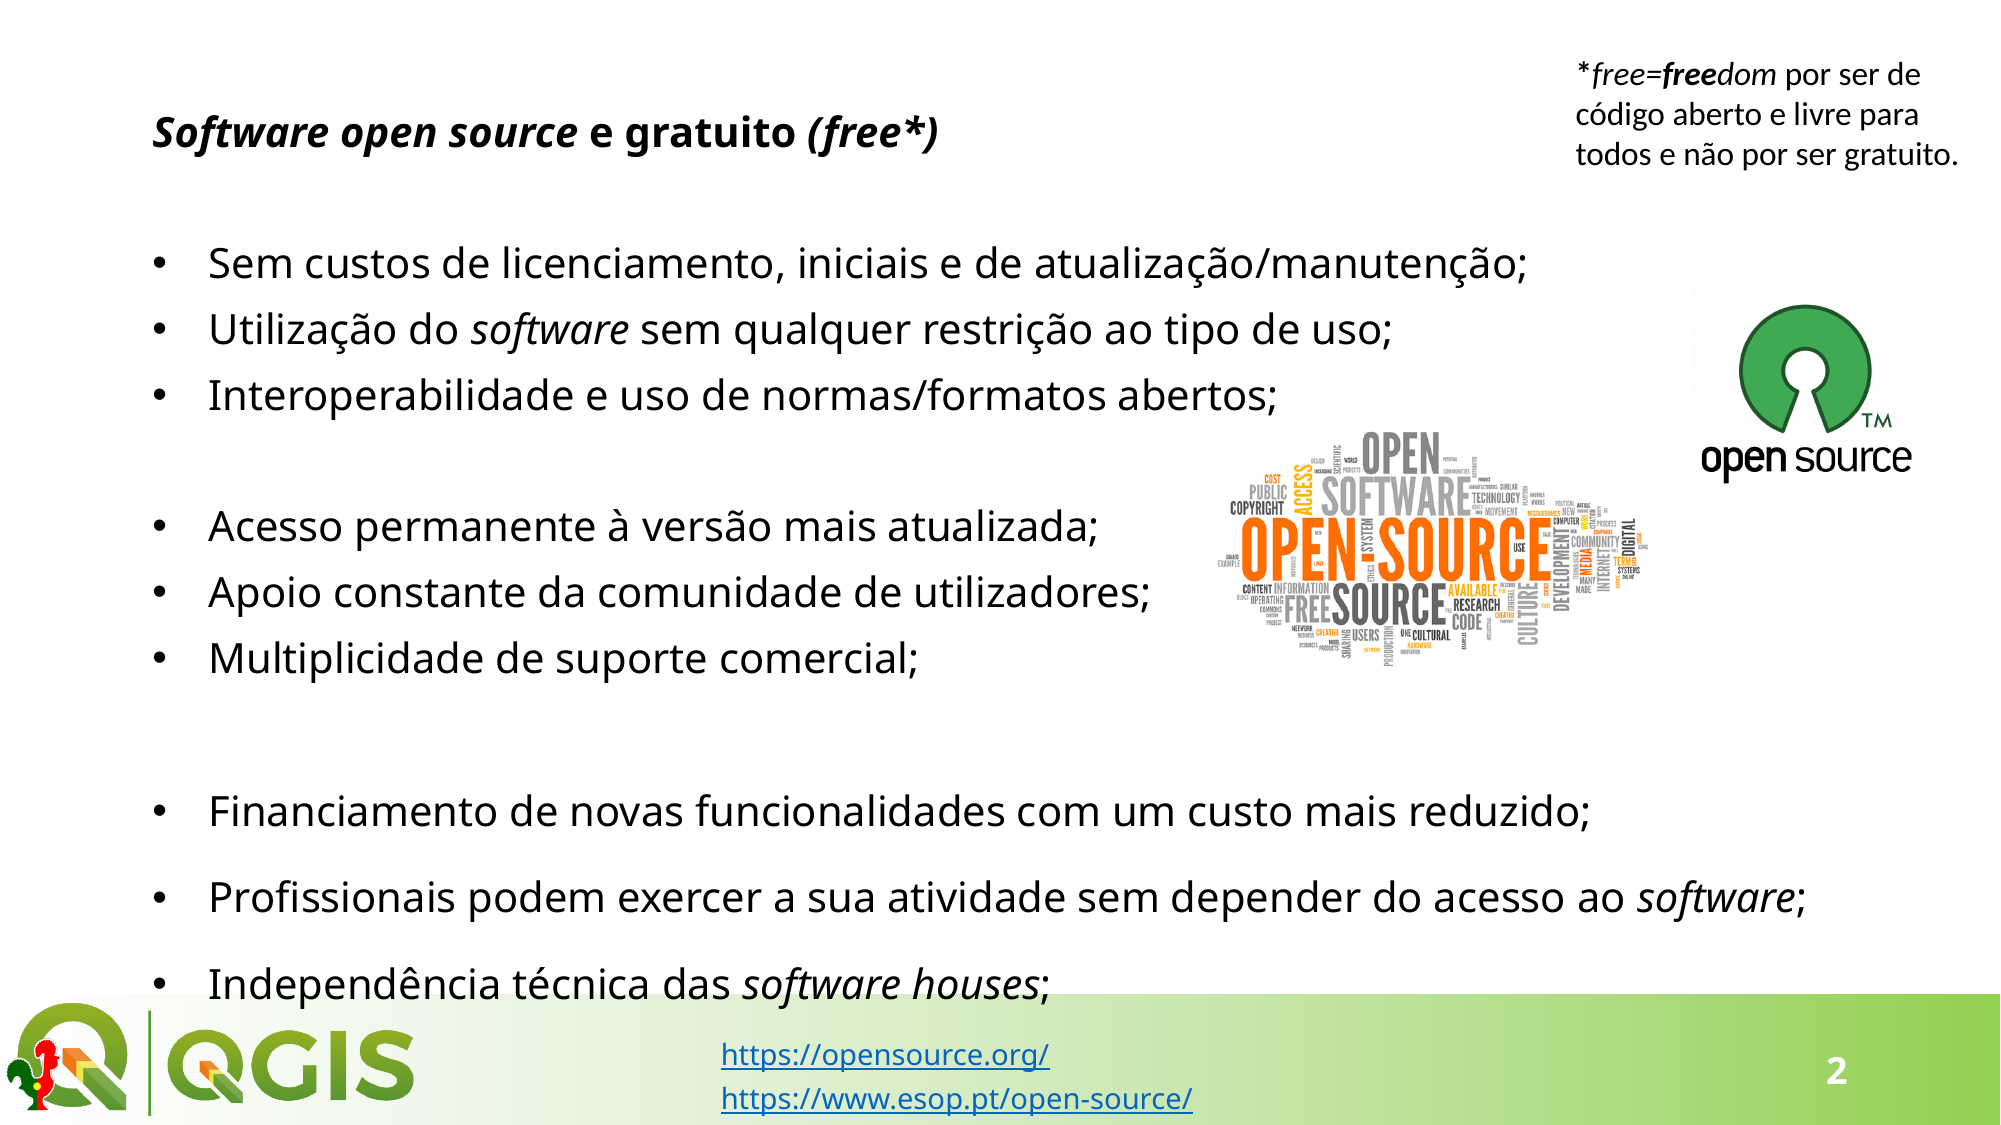

*free=freedom por ser de código aberto e livre para todos e não por ser gratuito.
# Software open source e gratuito (free*)
Sem custos de licenciamento, iniciais e de atualização/manutenção;
Utilização do software sem qualquer restrição ao tipo de uso;
Interoperabilidade e uso de normas/formatos abertos;
Acesso permanente à versão mais atualizada;
Apoio constante da comunidade de utilizadores;
Multiplicidade de suporte comercial;
Financiamento de novas funcionalidades com um custo mais reduzido;
Profissionais podem exercer a sua atividade sem depender do acesso ao software;
Independência técnica das software houses;
https://opensource.org/
https://www.esop.pt/open-source/